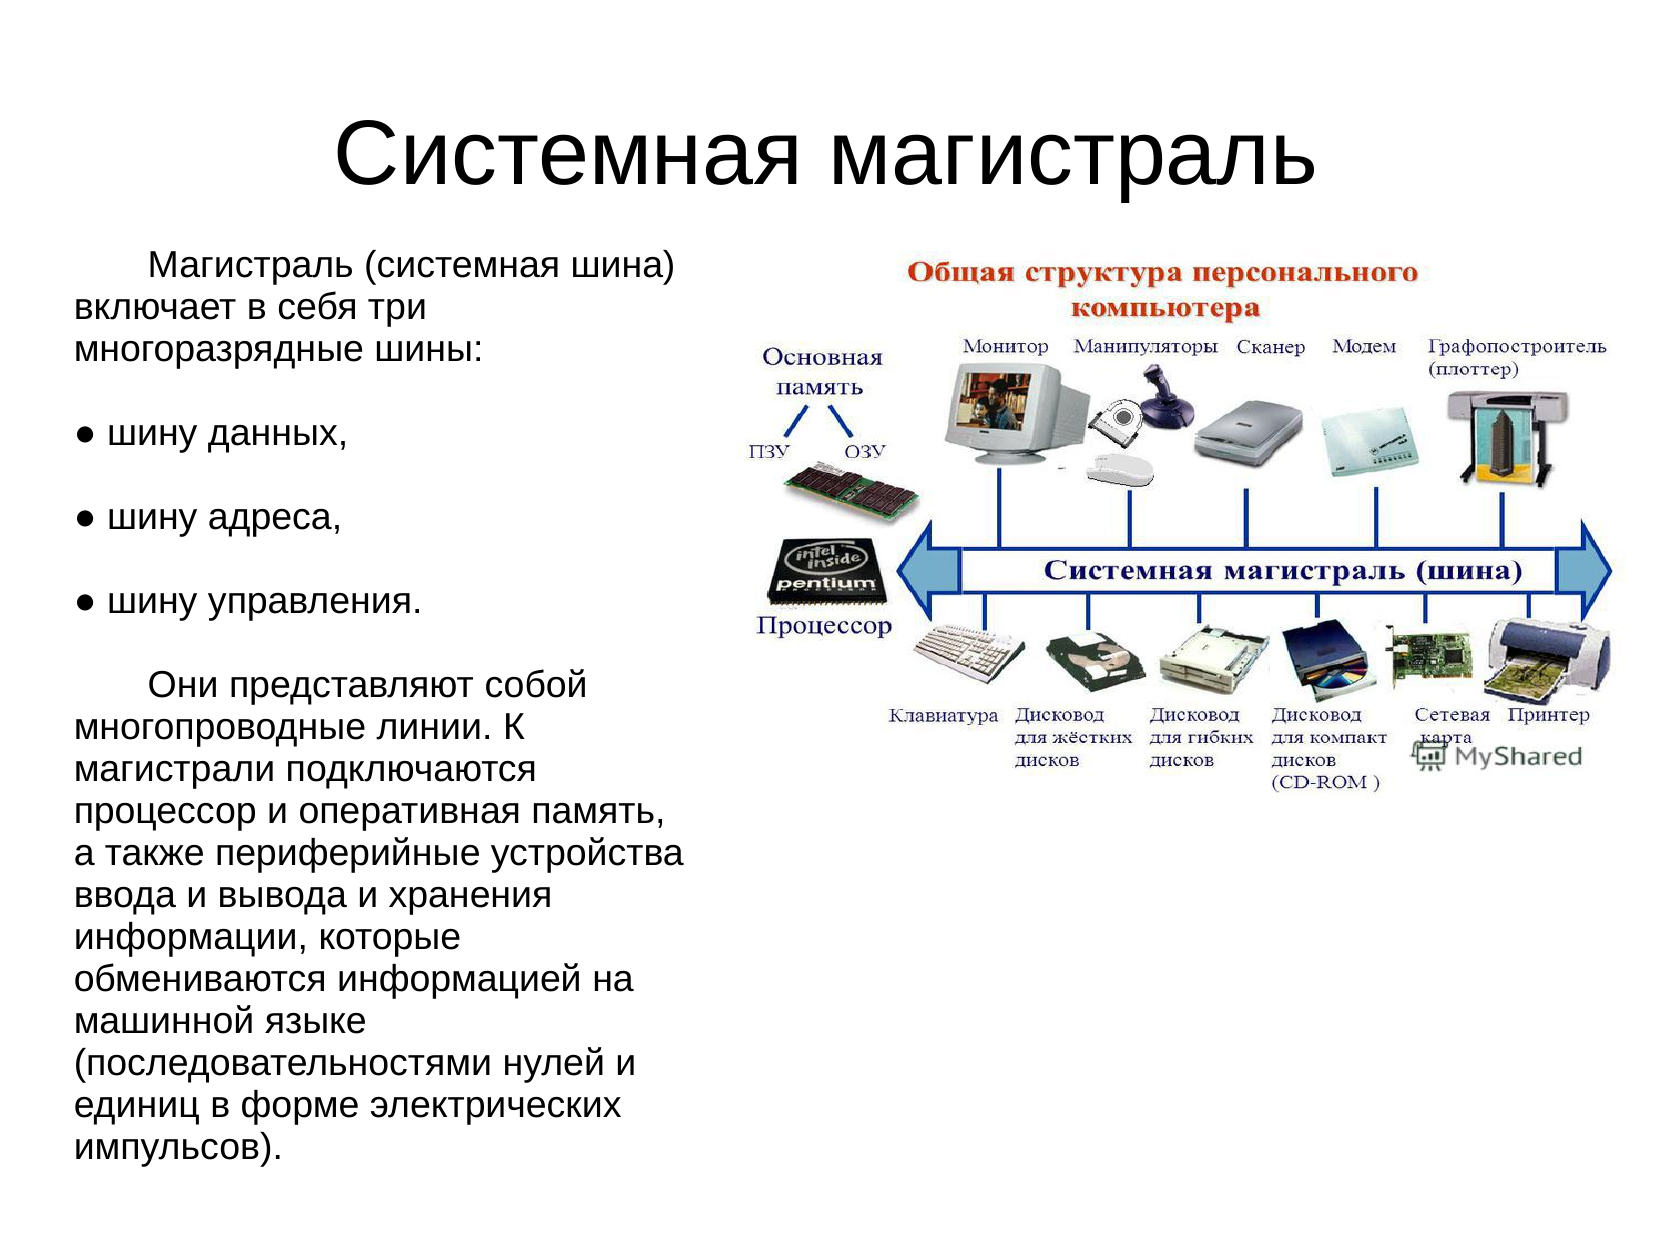

# Системная магистраль
	Магистраль (системная шина) включает в себя три многоразрядные шины:
● шину данных,
● шину адреса,
● шину управления.
	Они представляют собой многопроводные линии. К магистрали подключаются процессор и оперативная память, а также периферийные устройства ввода и вывода и хранения информации, которые обмениваются информацией на машинной языке (последовательностями нулей и единиц в форме электрических импульсов).